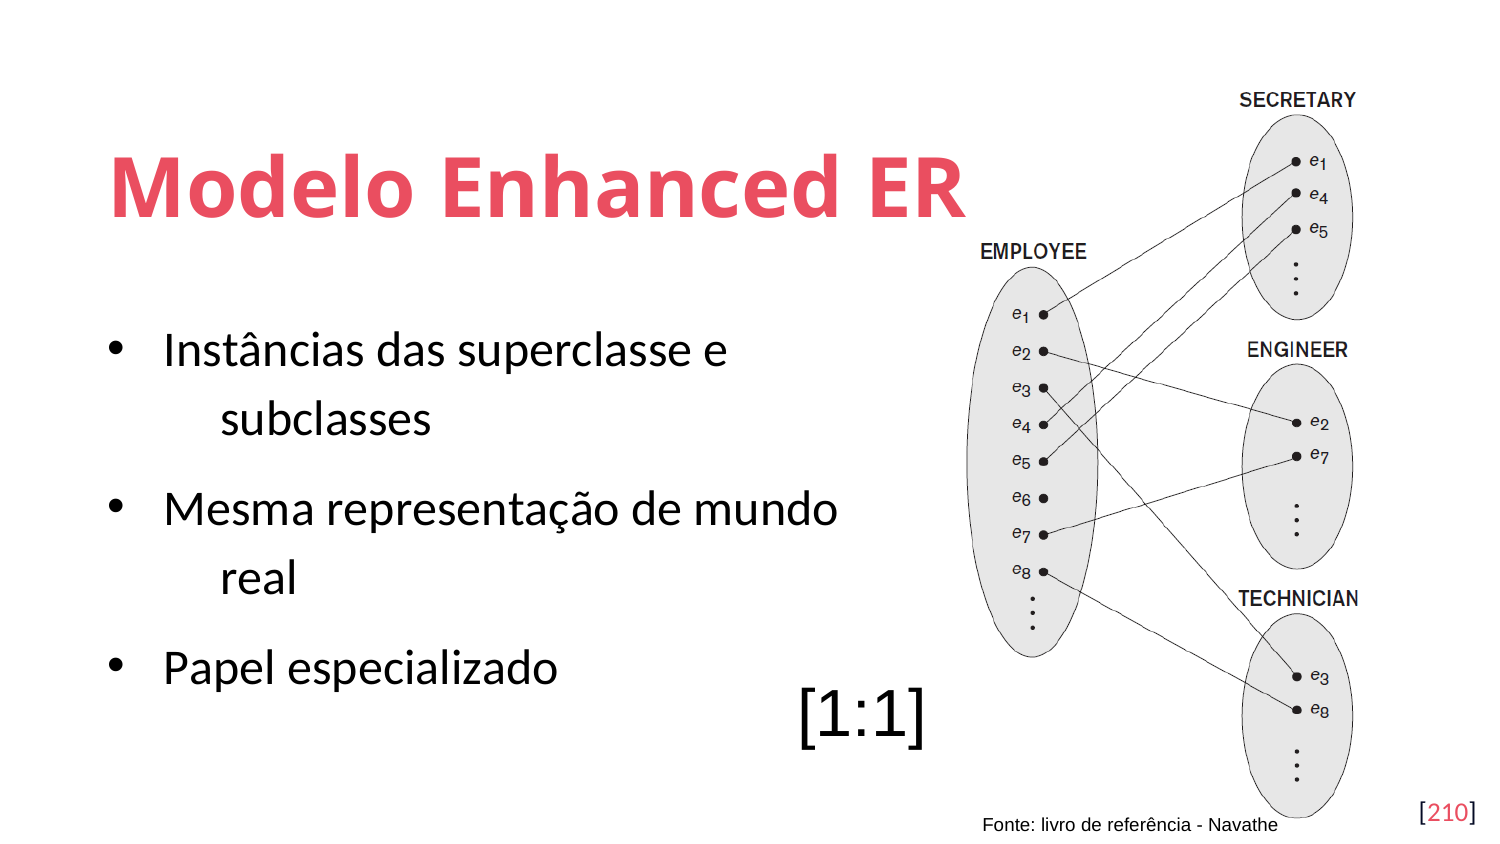

Modelo Enhanced ER
Instâncias das superclasse e subclasses
Mesma representação de mundo real
Papel especializado
[1:1]
Fonte: livro de referência - Navathe